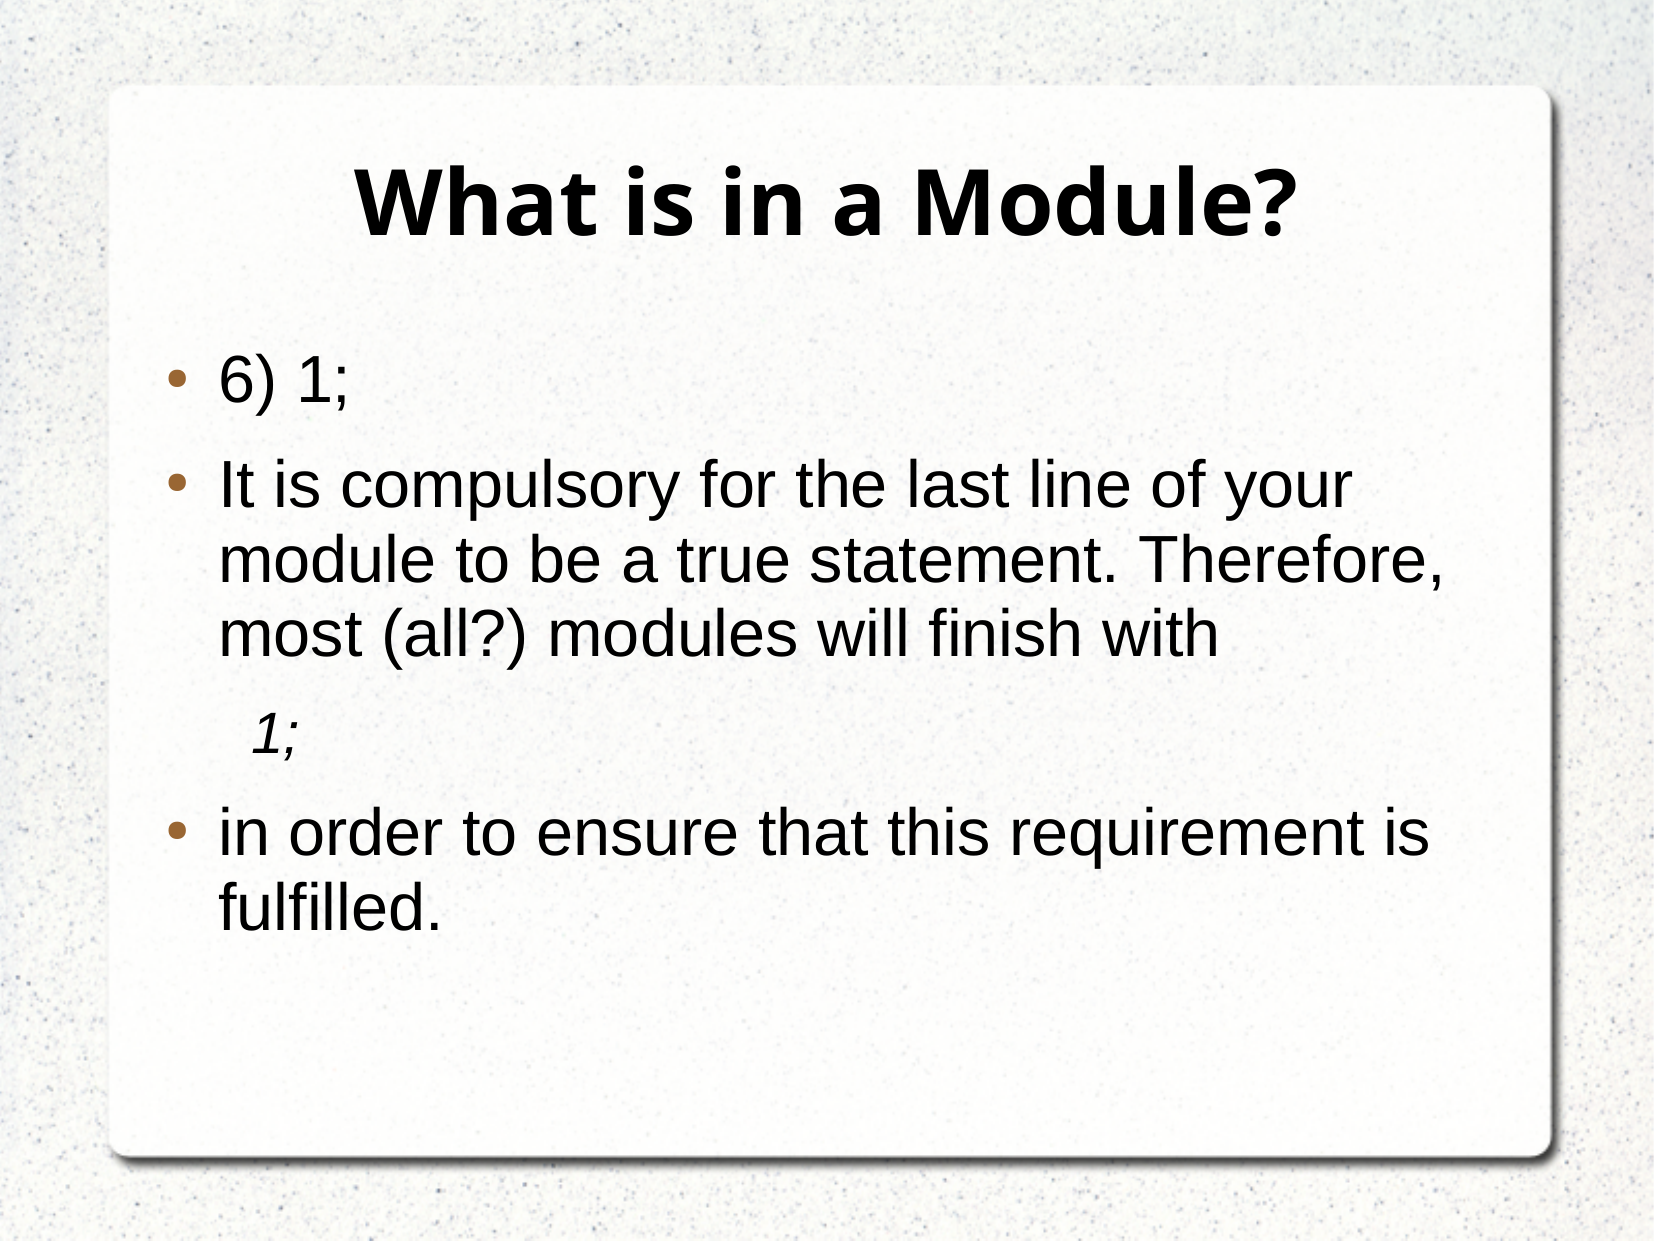

# What is in a Module?
6) 1;
It is compulsory for the last line of your module to be a true statement. Therefore, most (all?) modules will finish with
 1;
in order to ensure that this requirement is fulfilled.